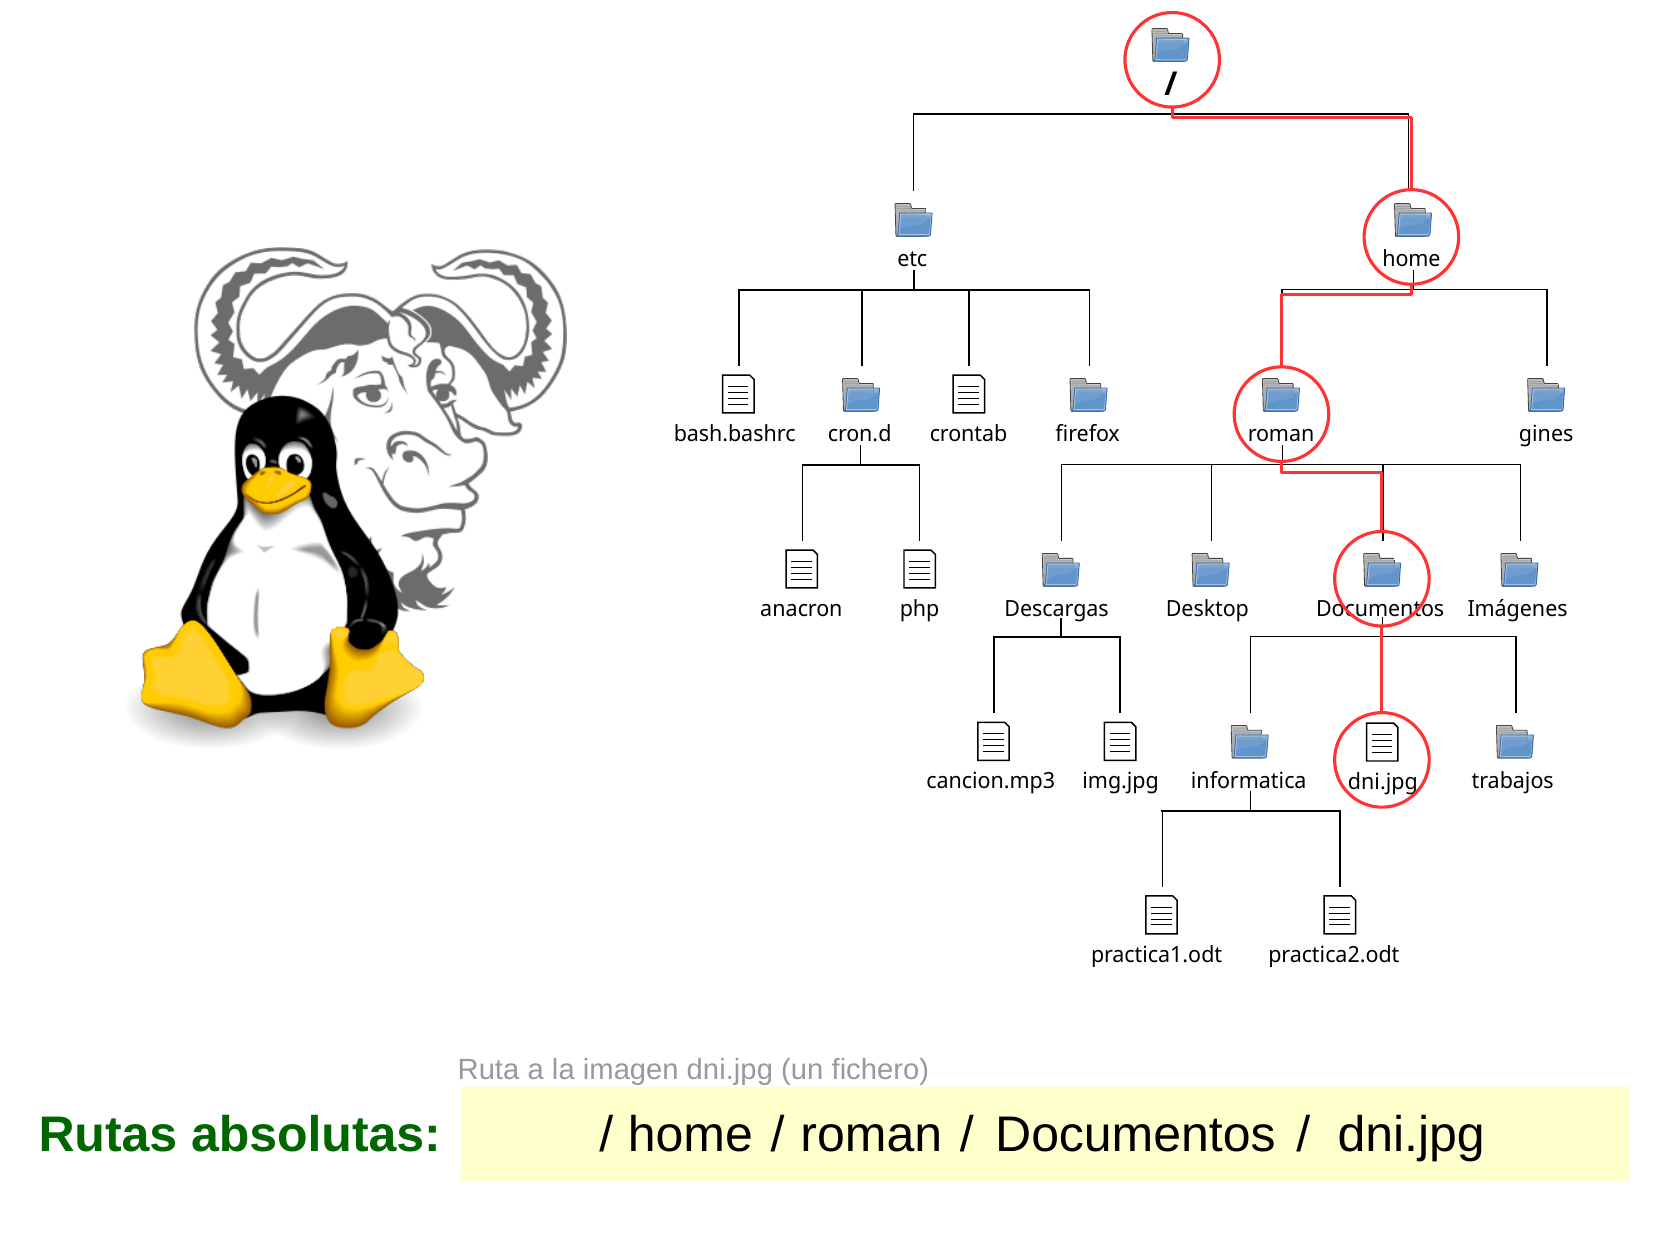

Ruta a la imagen dni.jpg (un fichero)
/
home
/
/
Rutas absolutas:
roman
/
Documentos
dni.jpg